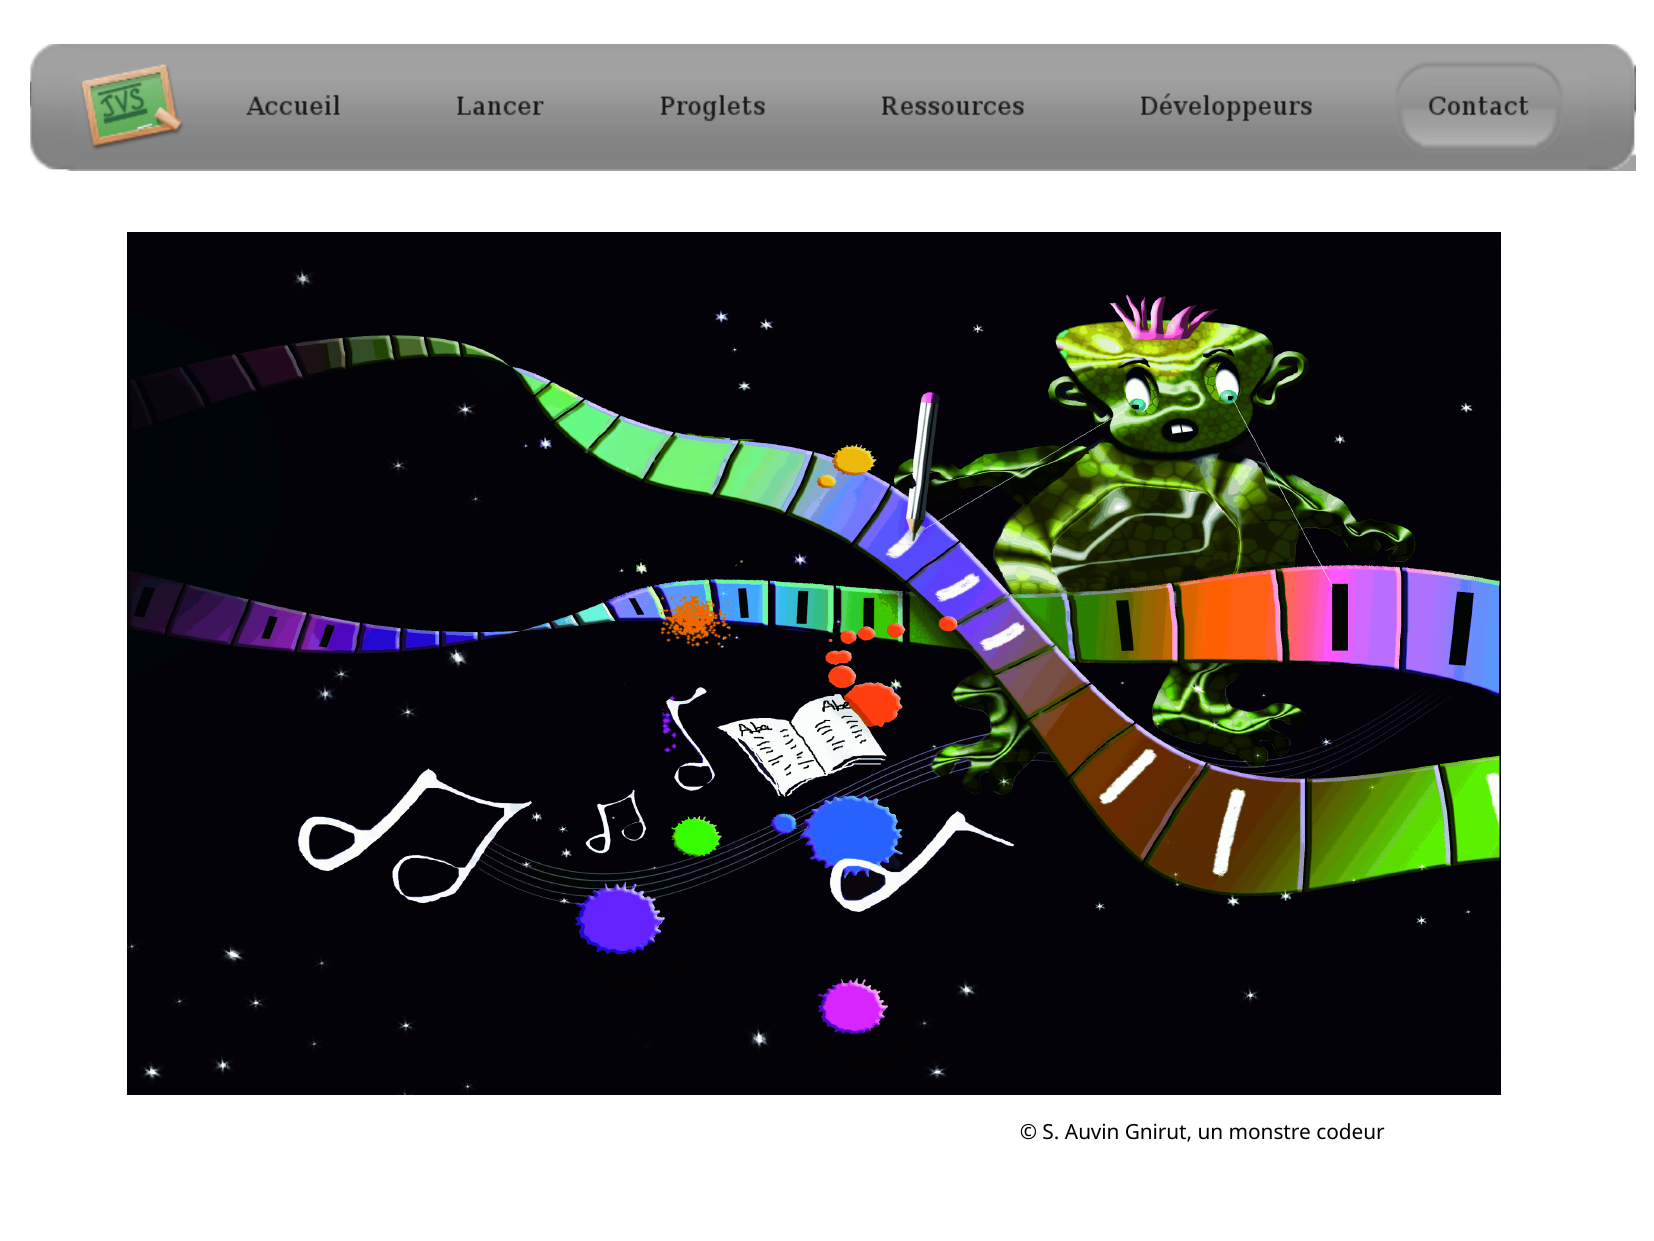

© S. Auvin Gnirut, un monstre codeur
© S. Auvin Gnirut, un monstre codeur
© S. Auvin Gnirut, un monstre codeur